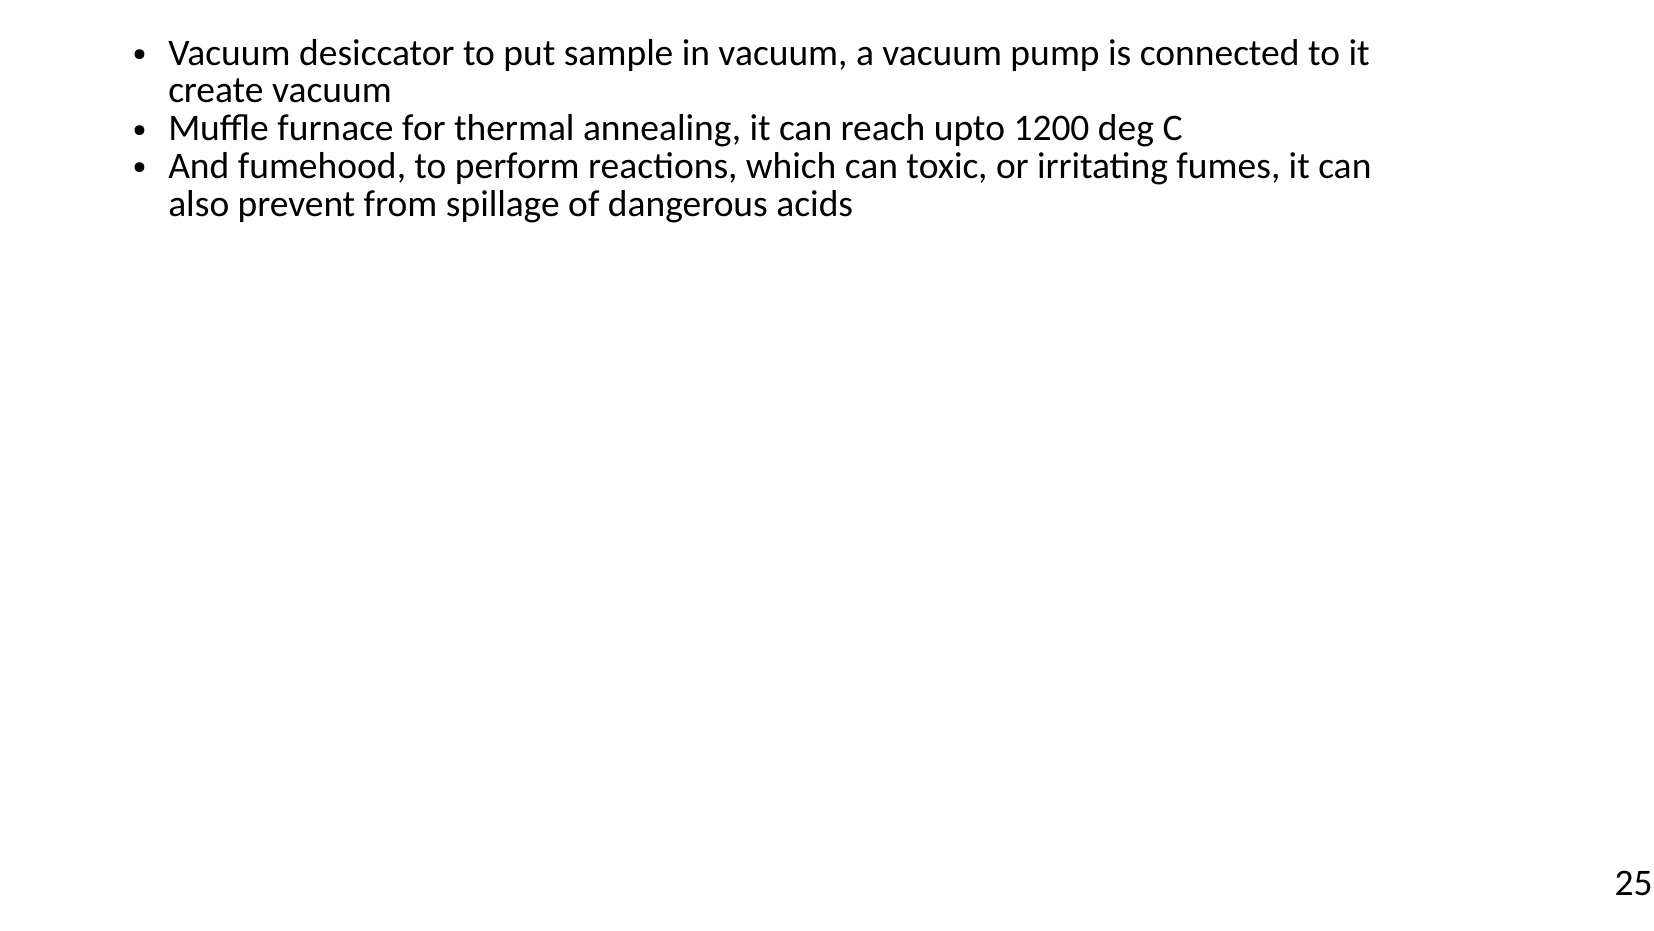

Vacuum desiccator to put sample in vacuum, a vacuum pump is connected to it create vacuum
Muffle furnace for thermal annealing, it can reach upto 1200 deg C
And fumehood, to perform reactions, which can toxic, or irritating fumes, it can also prevent from spillage of dangerous acids